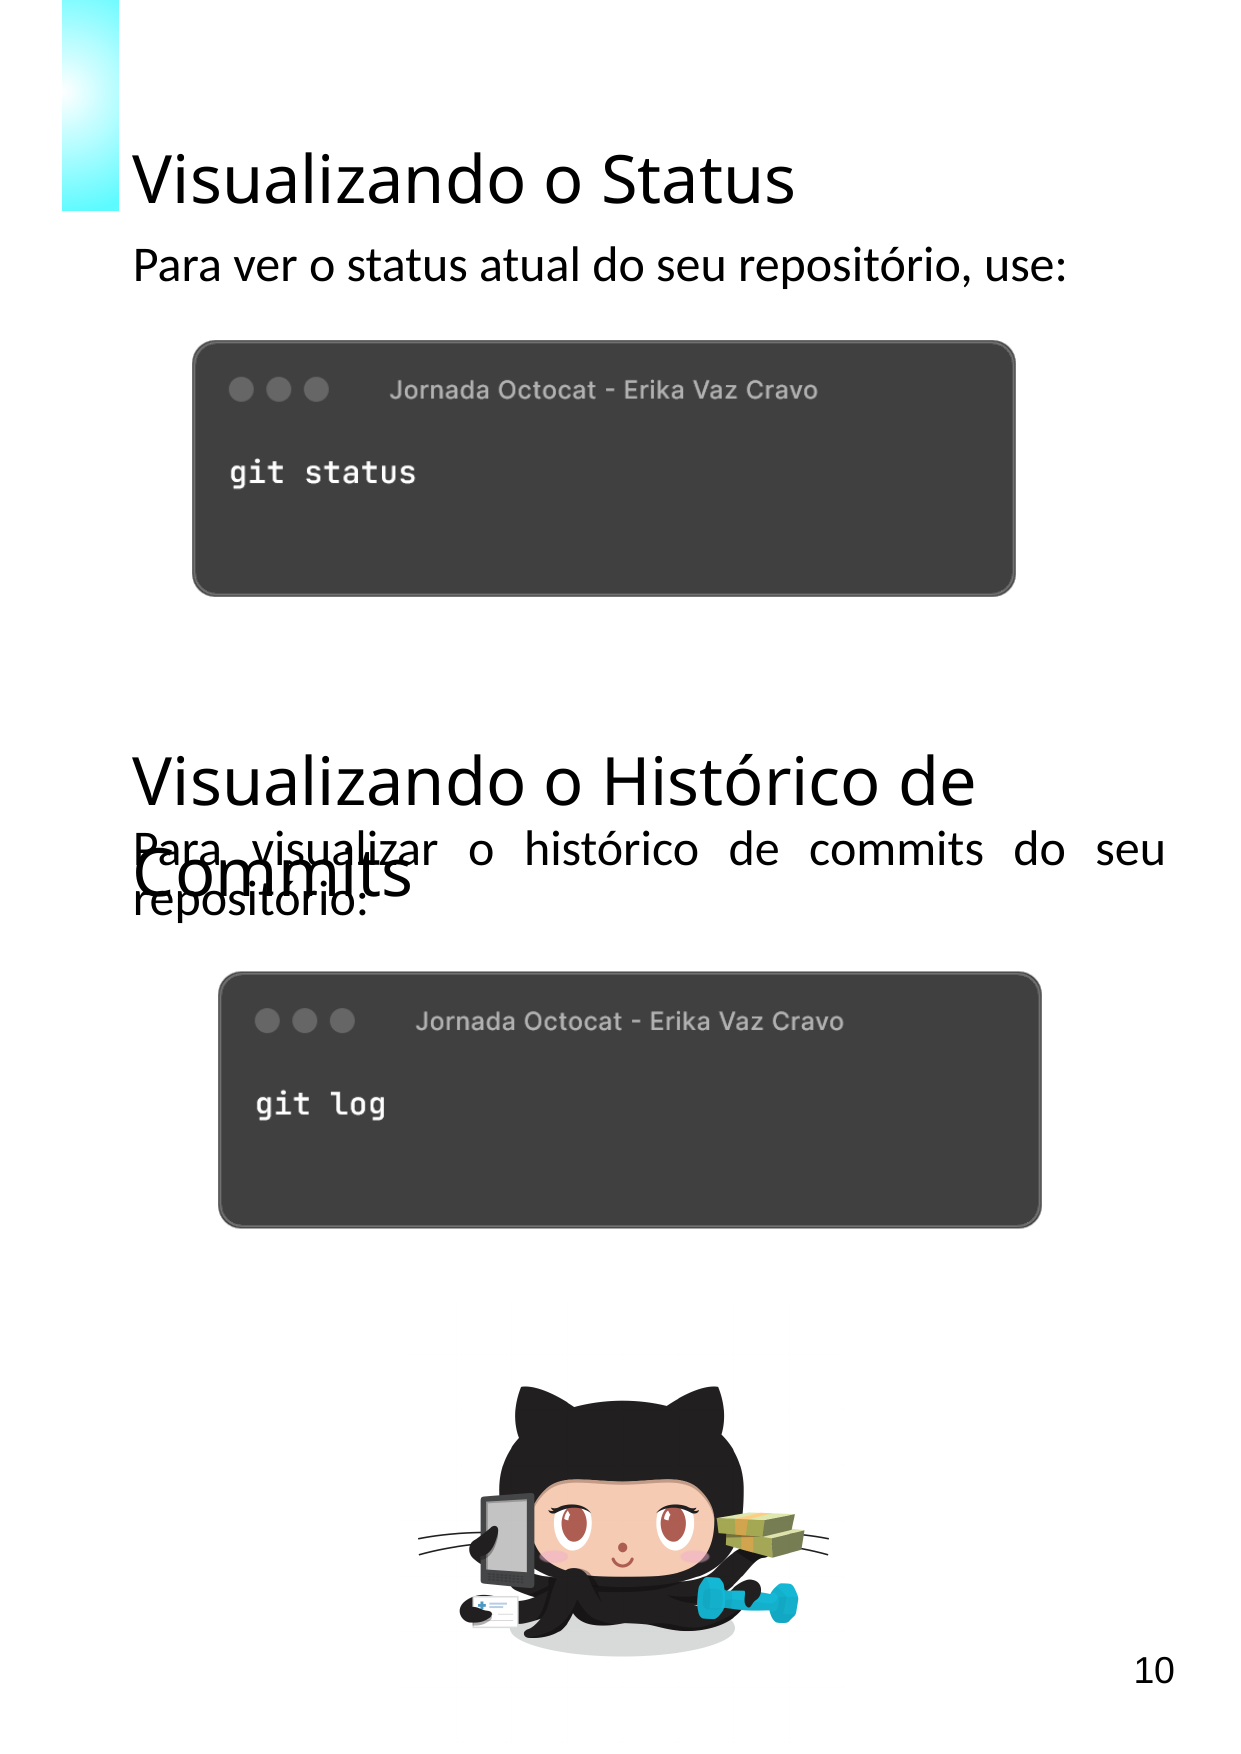

Visualizando o Status
Para ver o status atual do seu repositório, use:
Visualizando o Histórico de Commits
Para visualizar o histórico de commits do seu repositório: